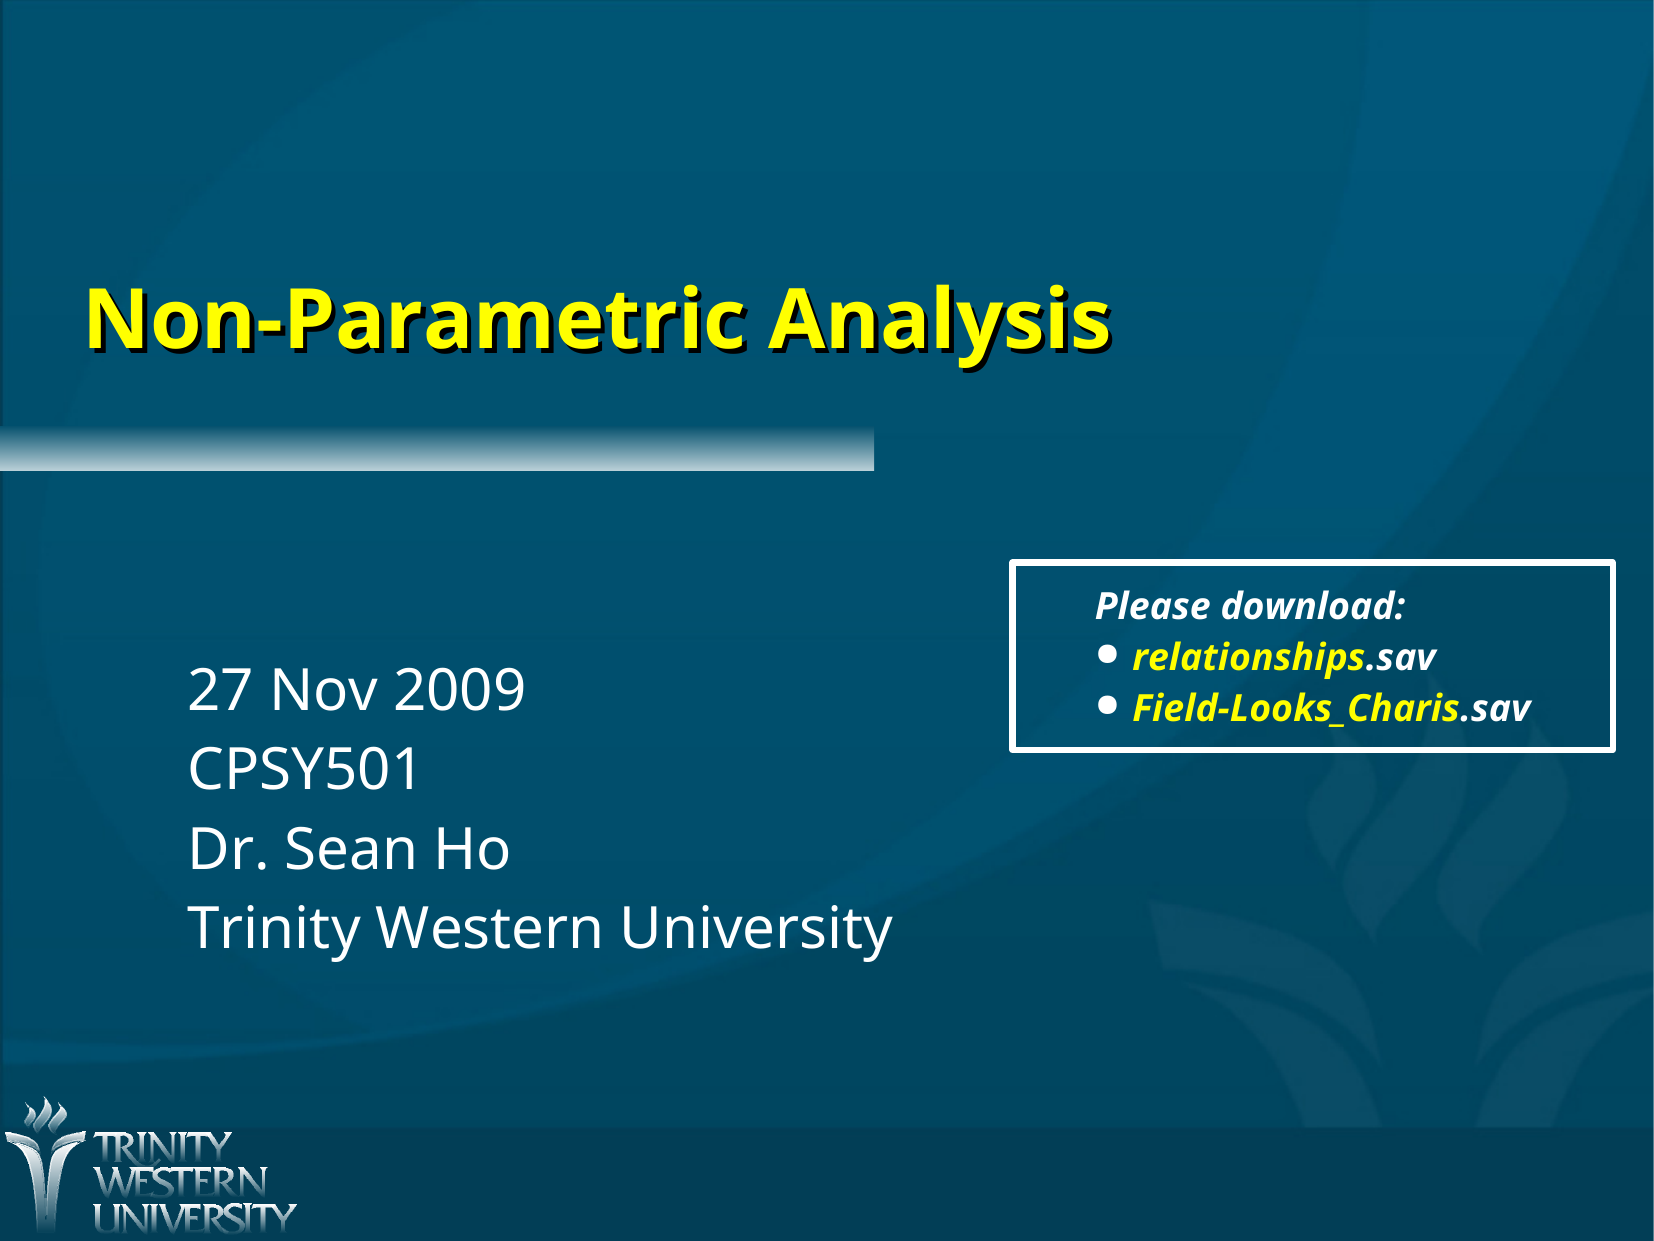

# Non-Parametric Analysis
27 Nov 2009
CPSY501
Dr. Sean Ho
Trinity Western University
Please download:
relationships.sav
Field-Looks_Charis.sav